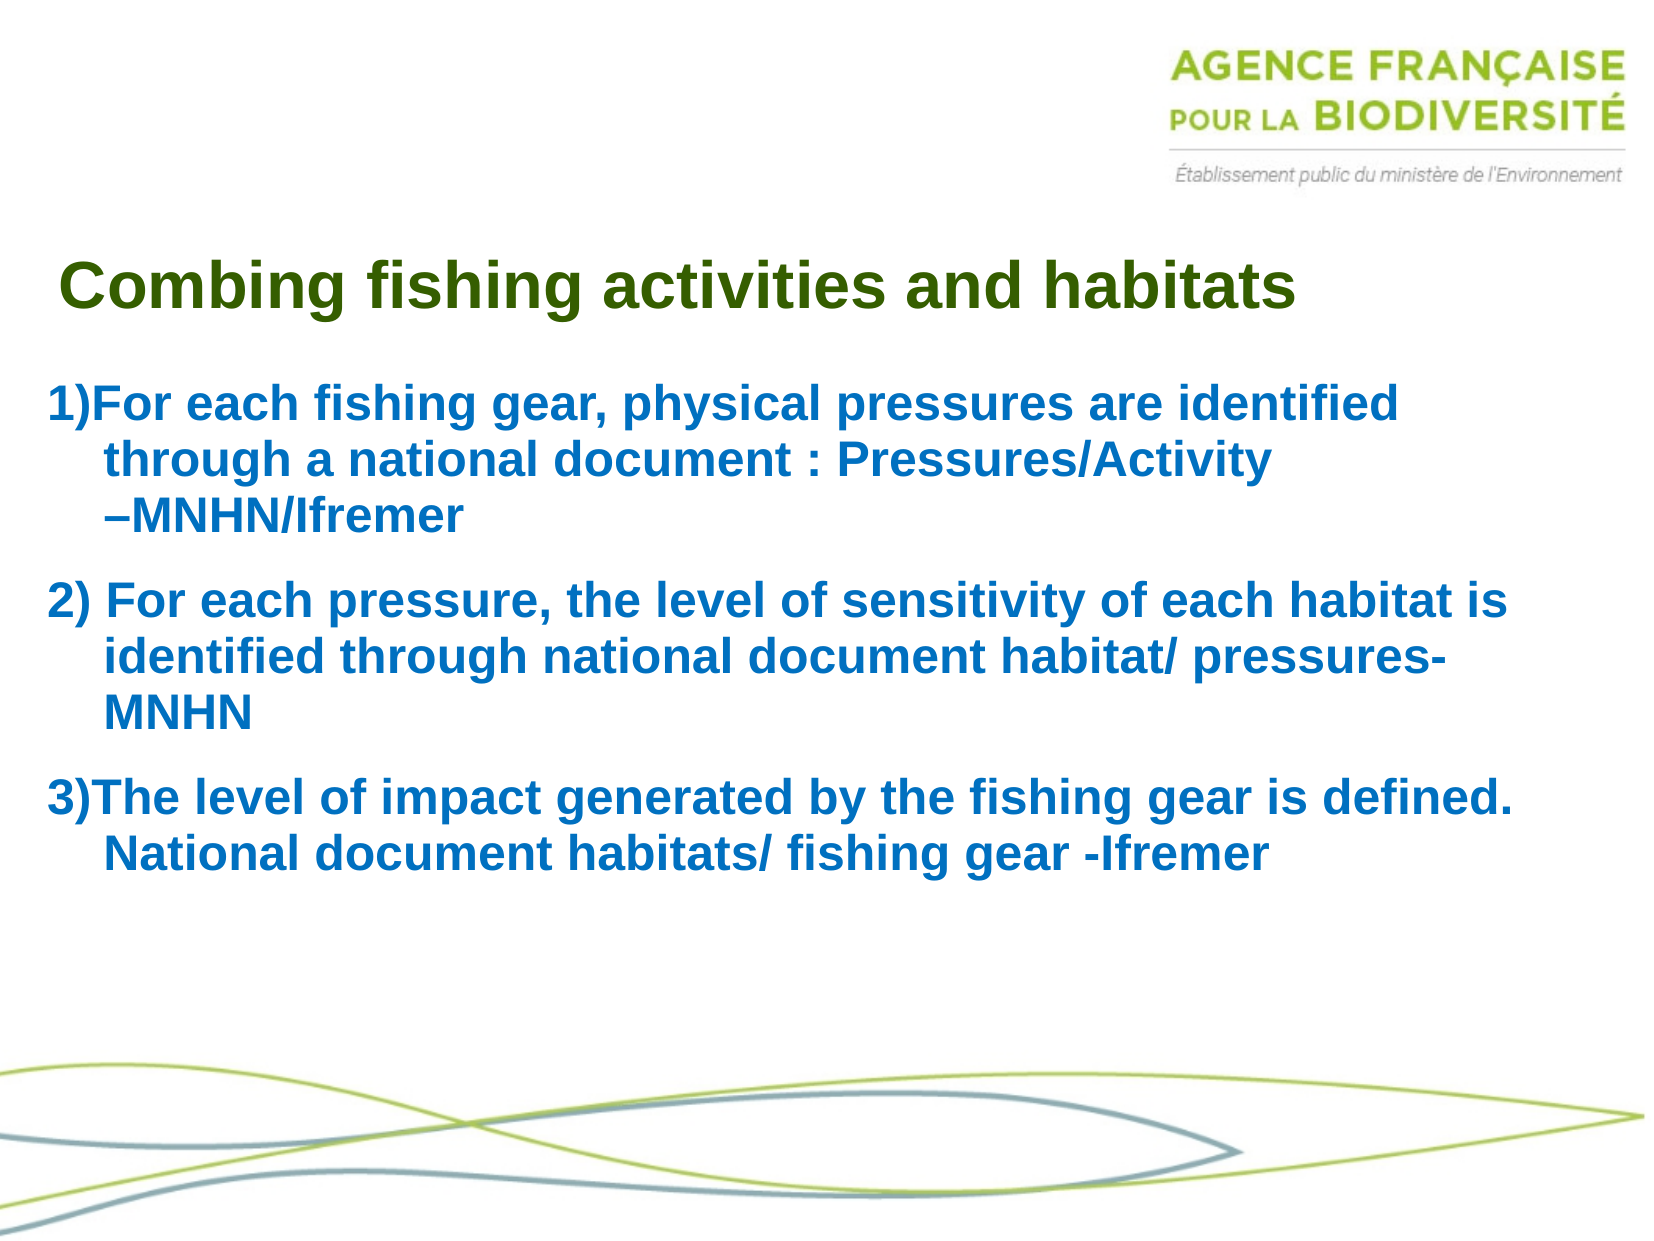

# Combing fishing activities and habitats
1)For each fishing gear, physical pressures are identified through a national document : Pressures/Activity –MNHN/Ifremer
2) For each pressure, the level of sensitivity of each habitat is identified through national document habitat/ pressures-MNHN
3)The level of impact generated by the fishing gear is defined. National document habitats/ fishing gear -Ifremer